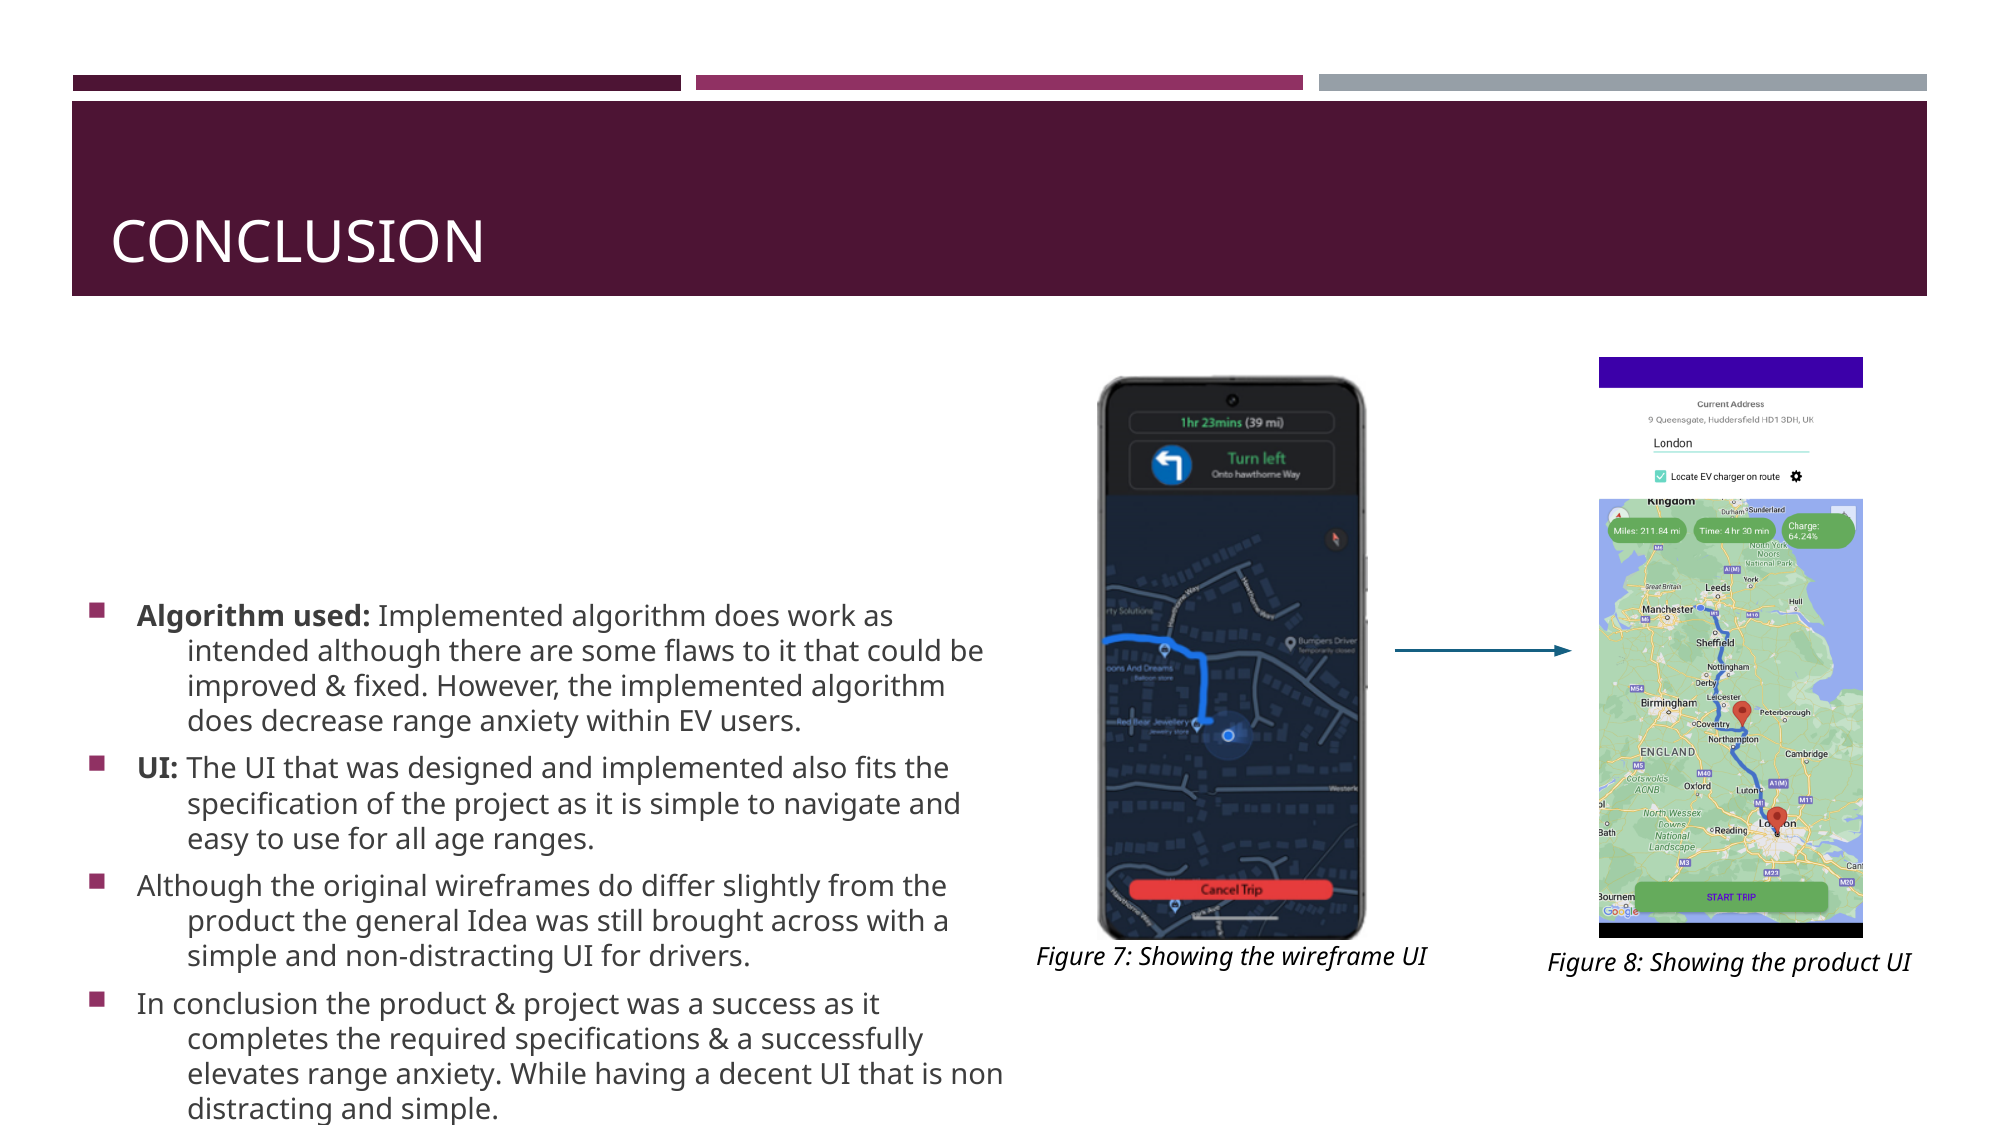

# Conclusion
Algorithm used: Implemented algorithm does work as intended although there are some flaws to it that could be improved & fixed. However, the implemented algorithm does decrease range anxiety within EV users.
UI: The UI that was designed and implemented also fits the specification of the project as it is simple to navigate and easy to use for all age ranges.
Although the original wireframes do differ slightly from the product the general Idea was still brought across with a simple and non-distracting UI for drivers.
In conclusion the product & project was a success as it completes the required specifications & a successfully elevates range anxiety. While having a decent UI that is non distracting and simple.
Figure 7: Showing the wireframe UI
Figure 8: Showing the product UI